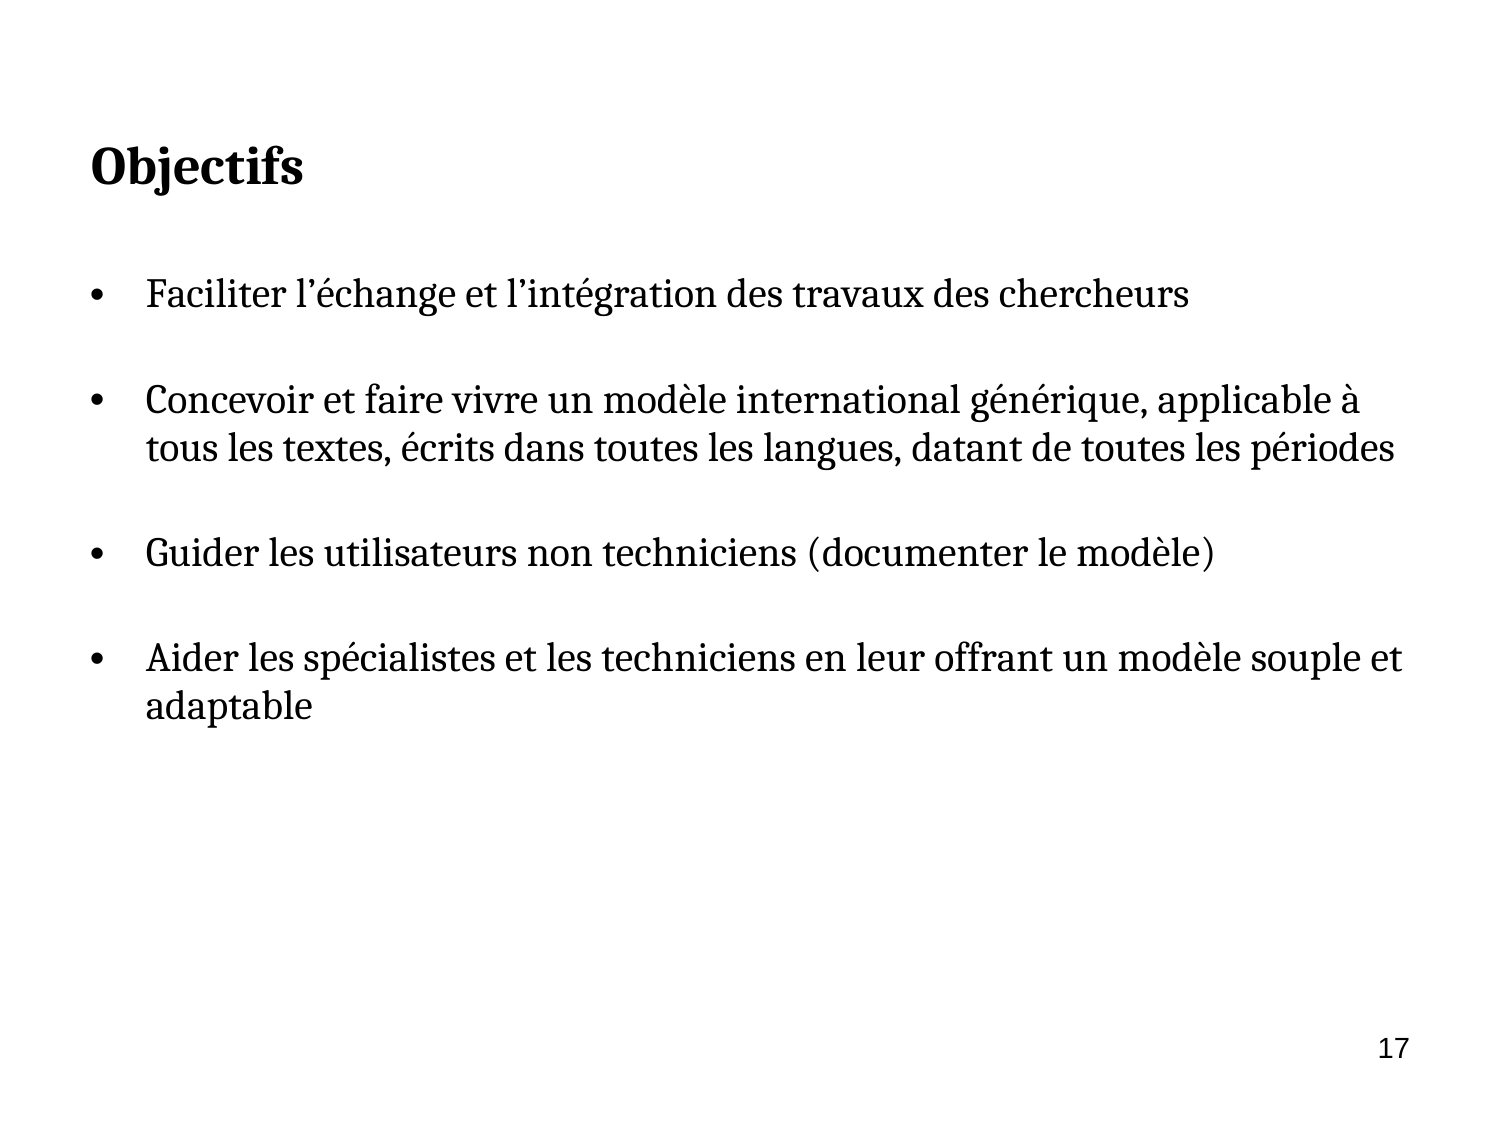

# Objectifs
Faciliter l’échange et l’intégration des travaux des chercheurs
Concevoir et faire vivre un modèle international générique, applicable à tous les textes, écrits dans toutes les langues, datant de toutes les périodes
Guider les utilisateurs non techniciens (documenter le modèle)
Aider les spécialistes et les techniciens en leur offrant un modèle souple et adaptable